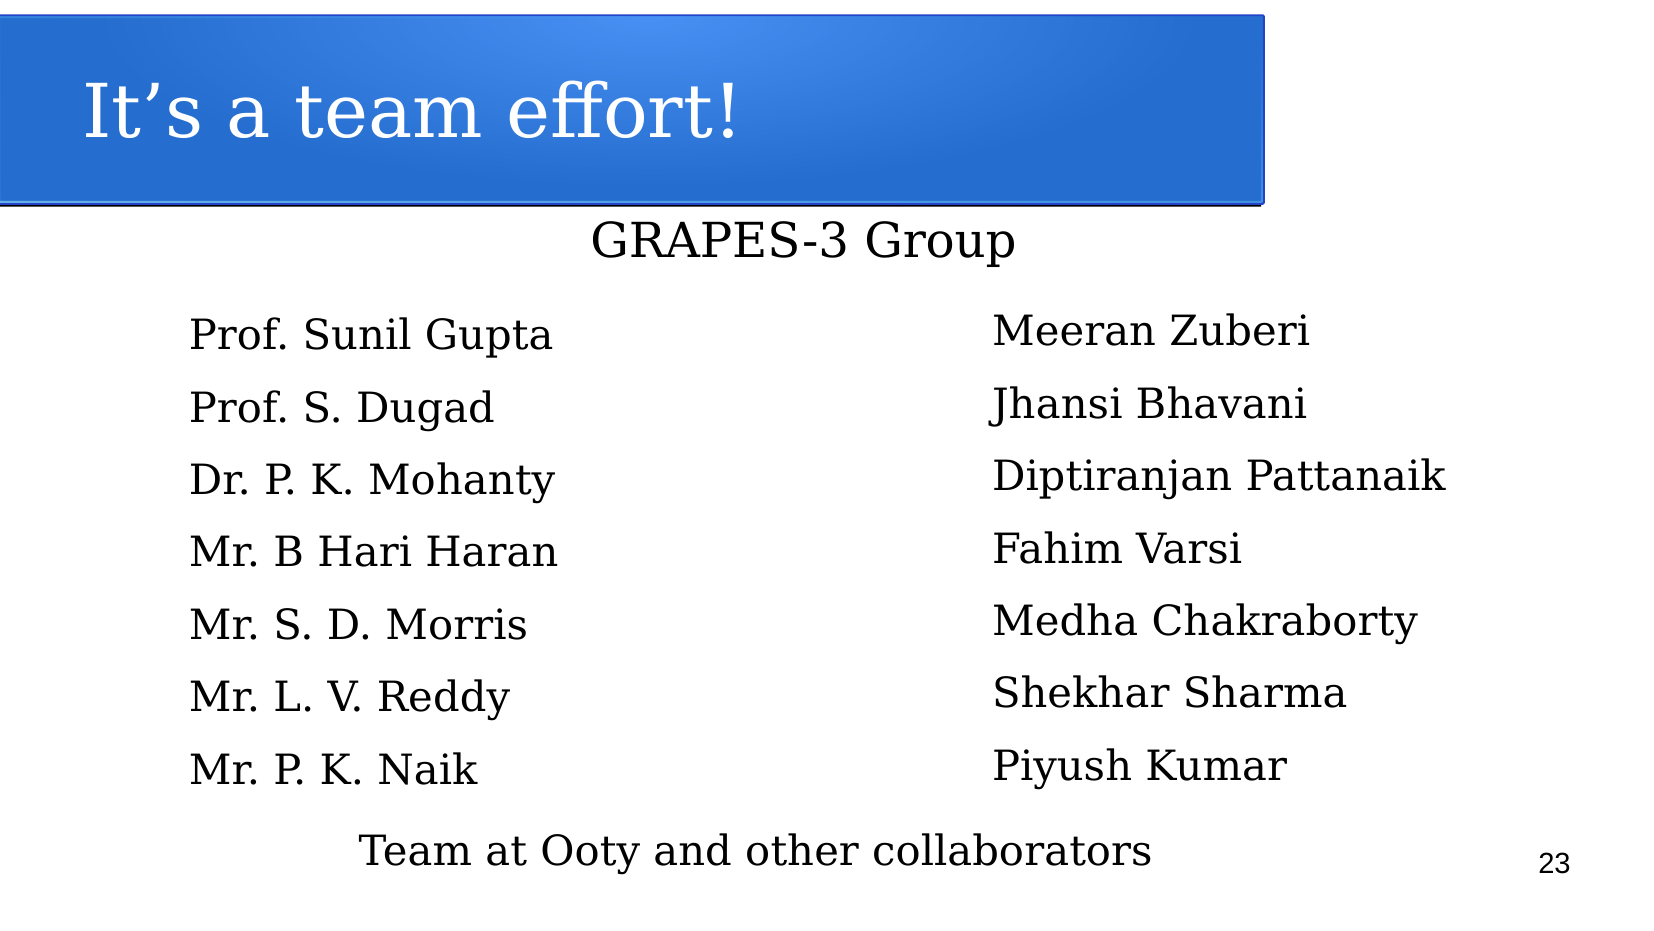

# It’s a team effort!
GRAPES-3 Group
Meeran Zuberi
Jhansi Bhavani
Diptiranjan Pattanaik
Fahim Varsi
Medha Chakraborty
Shekhar Sharma
Piyush Kumar
Prof. Sunil Gupta
Prof. S. Dugad
Dr. P. K. Mohanty
Mr. B Hari Haran
Mr. S. D. Morris
Mr. L. V. Reddy
Mr. P. K. Naik
Team at Ooty and other collaborators